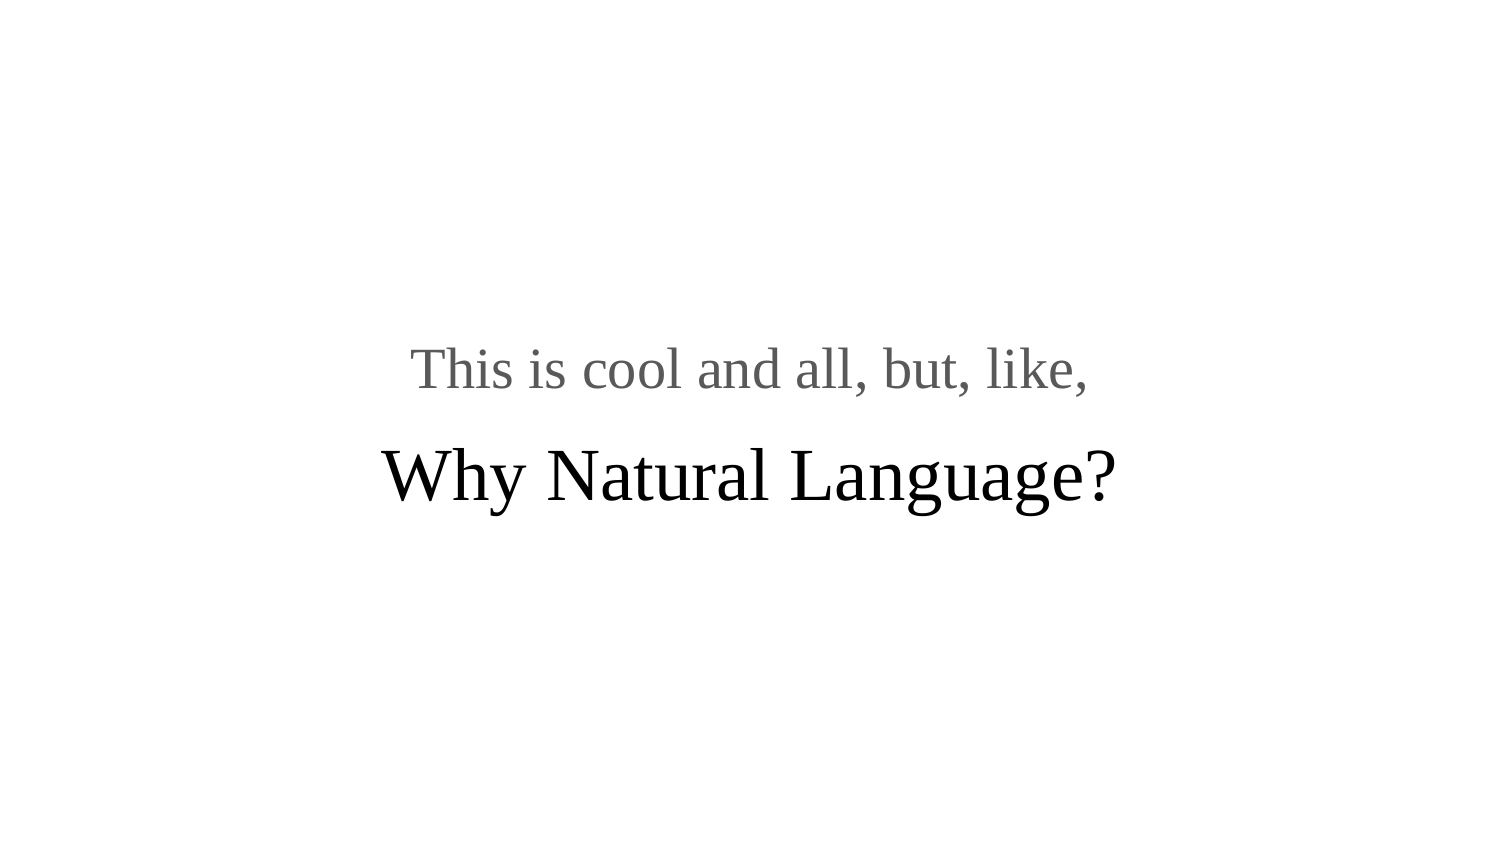

This is cool and all, but, like,
# Why Natural Language?